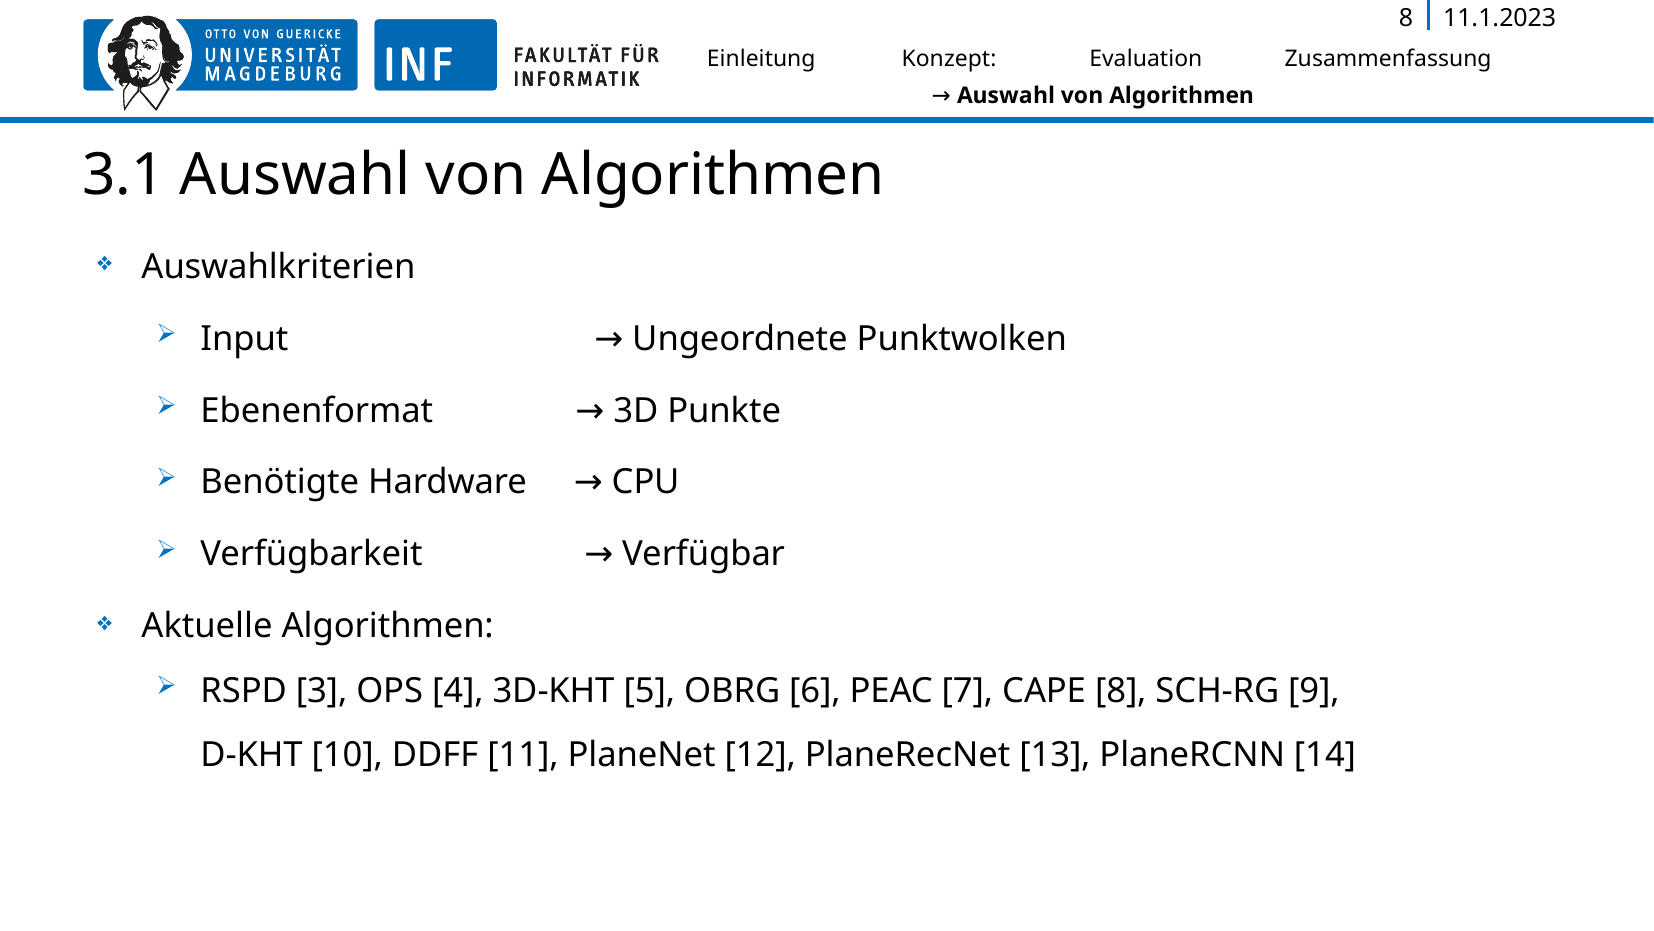

# 3.1 Auswahl von Algorithmen
Auswahlkriterien
Input → Ungeordnete Punktwolken
Ebenenformat 				 → 3D Punkte
Benötigte Hardware 			→ CPU
Verfügbarkeit				 → Verfügbar
Aktuelle Algorithmen:
RSPD [3], OPS [4], 3D-KHT [5], OBRG [6], PEAC [7], CAPE [8], SCH-RG [9],
D-KHT [10], DDFF [11], PlaneNet [12], PlaneRecNet [13], PlaneRCNN [14]